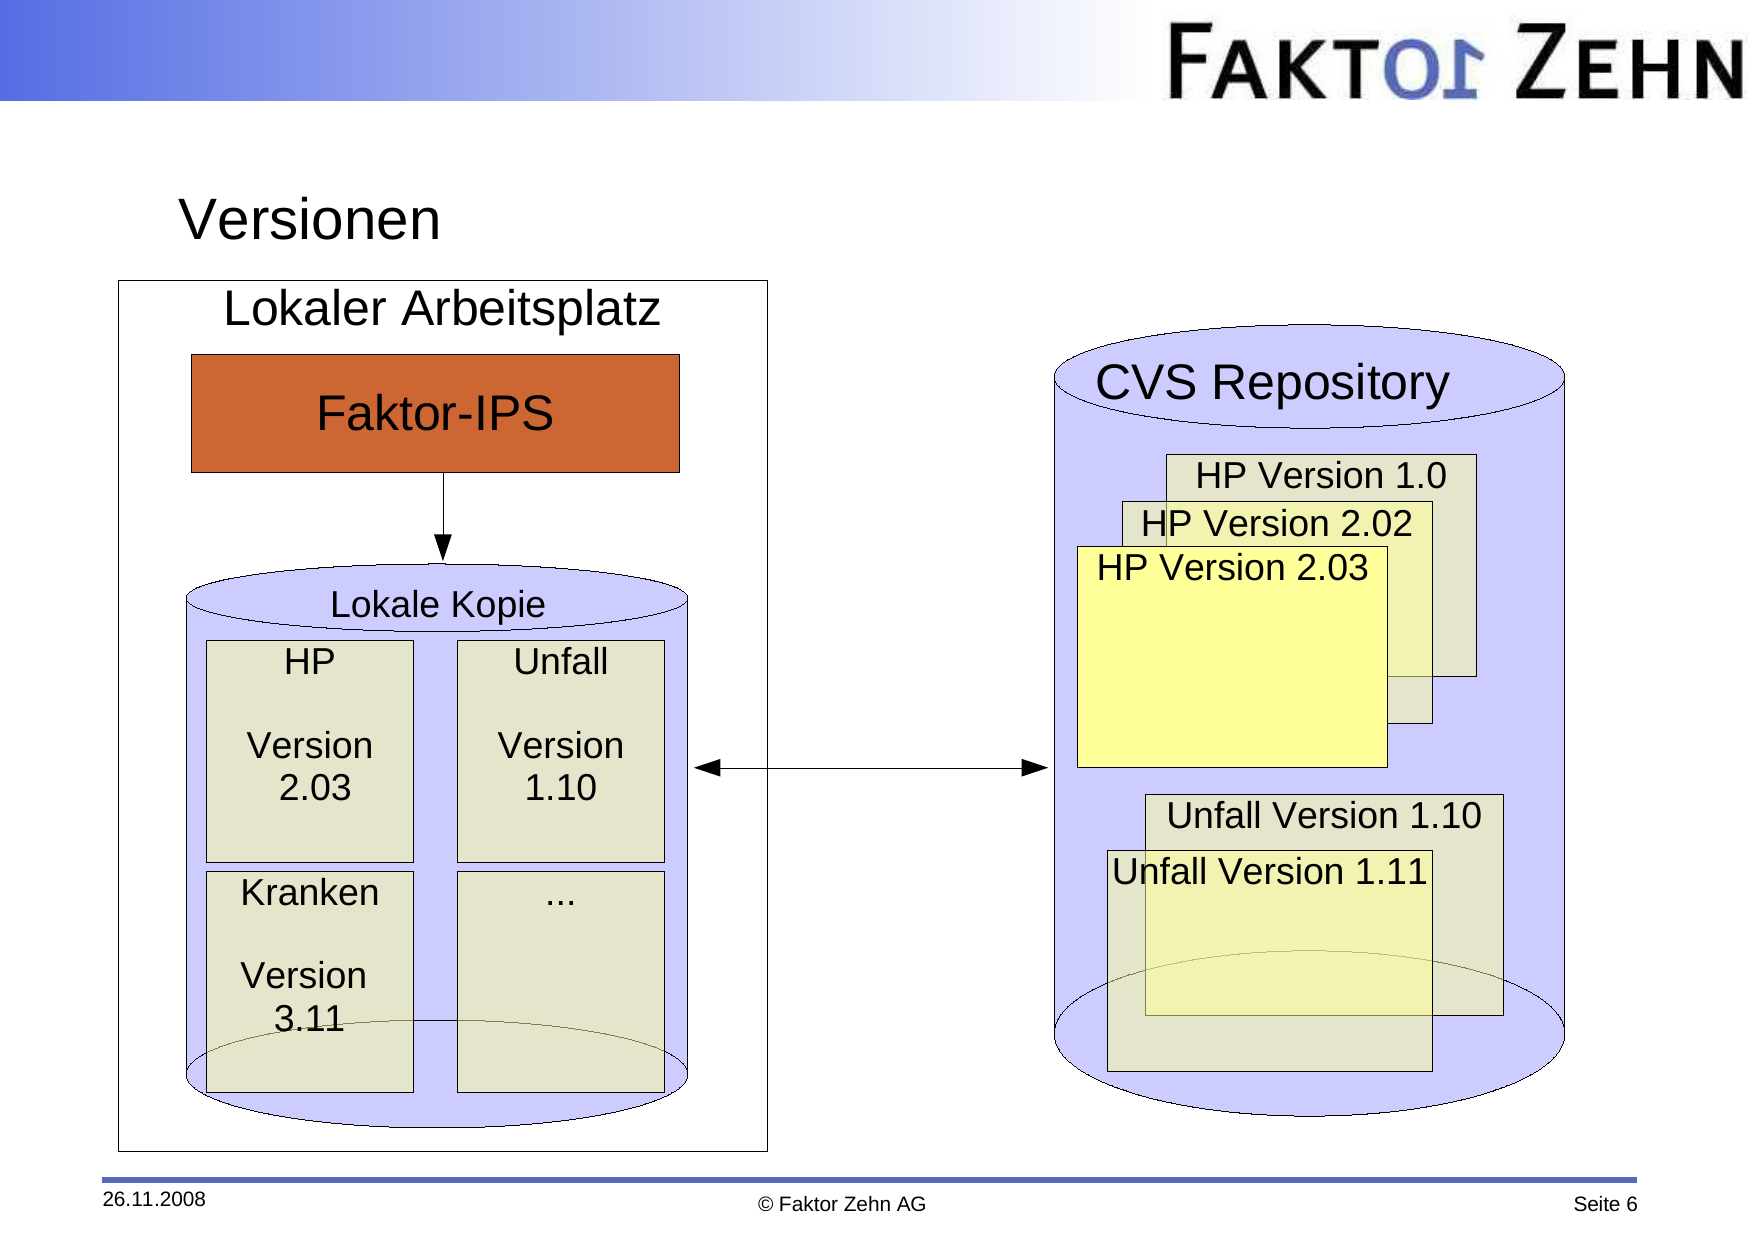

# Versionen
Lokaler Arbeitsplatz
Faktor-IPS
CVS Repository
HP Version 1.0
HP Version 2.02
HP Version 2.03
Lokale Kopie
Prog.
HP
Version
 2.03
Unfall
Version
1.10
Modell
Daten
Unfall Version 1.10
Unfall Version 1.11
Kranken
Version
3.11
...